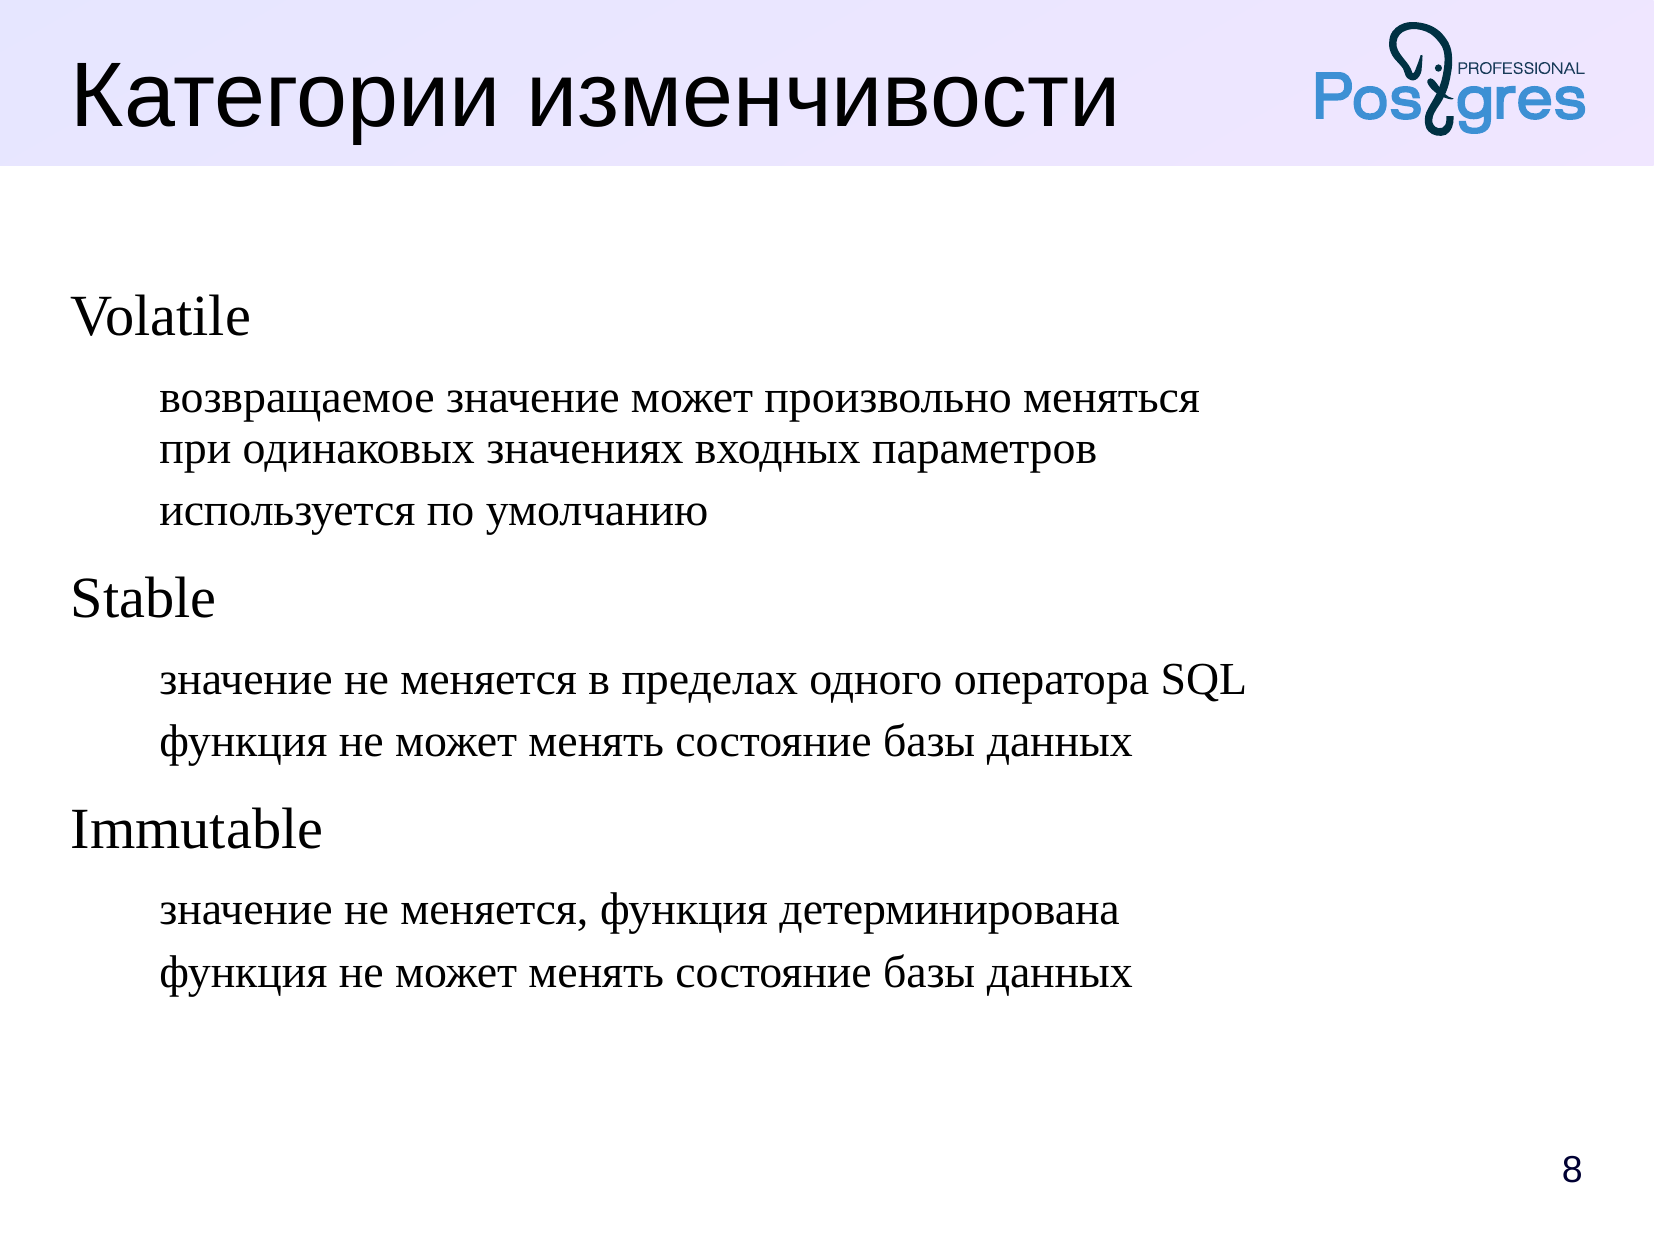

# Категории изменчивости
Volatile
возвращаемое значение может произвольно меняться
при одинаковых значениях входных параметров
используется по умолчанию
Stable
значение не меняется в пределах одного оператора SQL
функция не может менять состояние базы данных
Immutable
значение не меняется, функция детерминирована
функция не может менять состояние базы данных